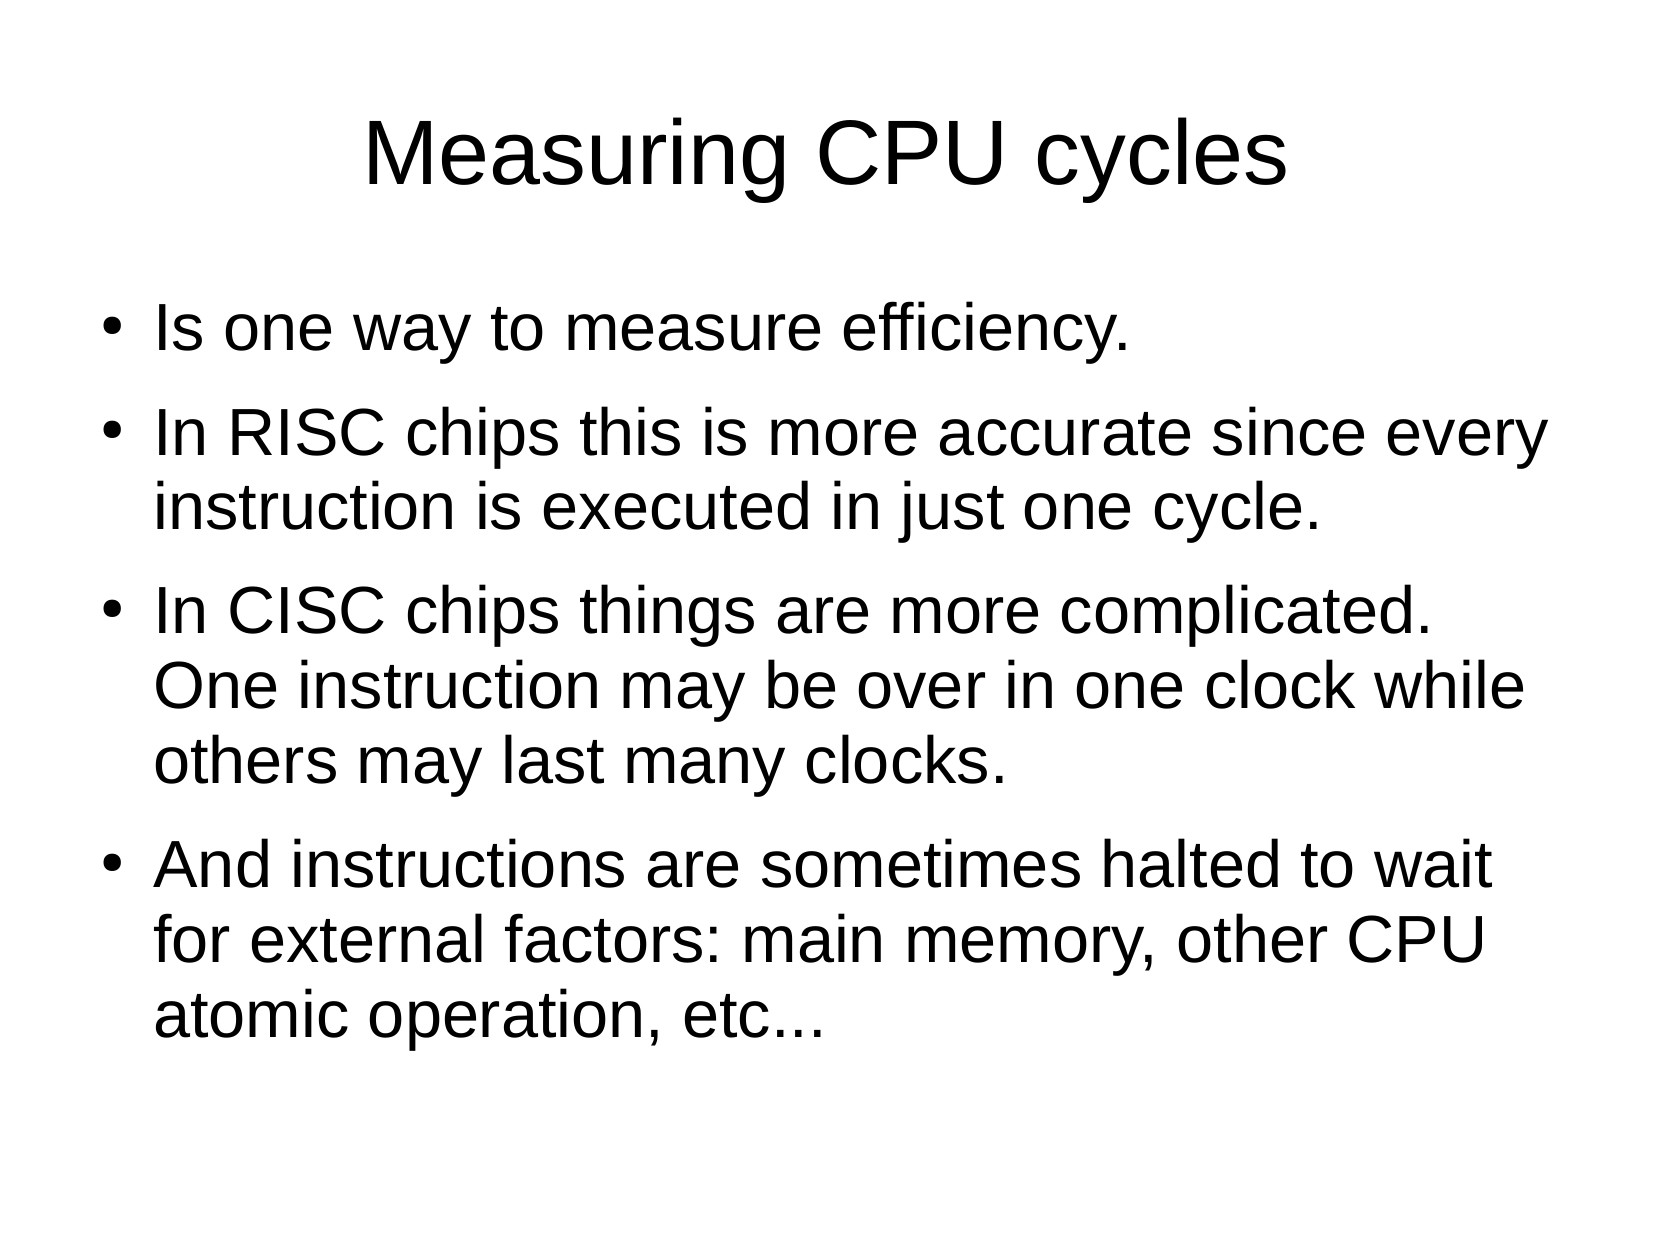

# Measuring CPU cycles
Is one way to measure efficiency.
In RISC chips this is more accurate since every instruction is executed in just one cycle.
In CISC chips things are more complicated. One instruction may be over in one clock while others may last many clocks.
And instructions are sometimes halted to wait for external factors: main memory, other CPU atomic operation, etc...